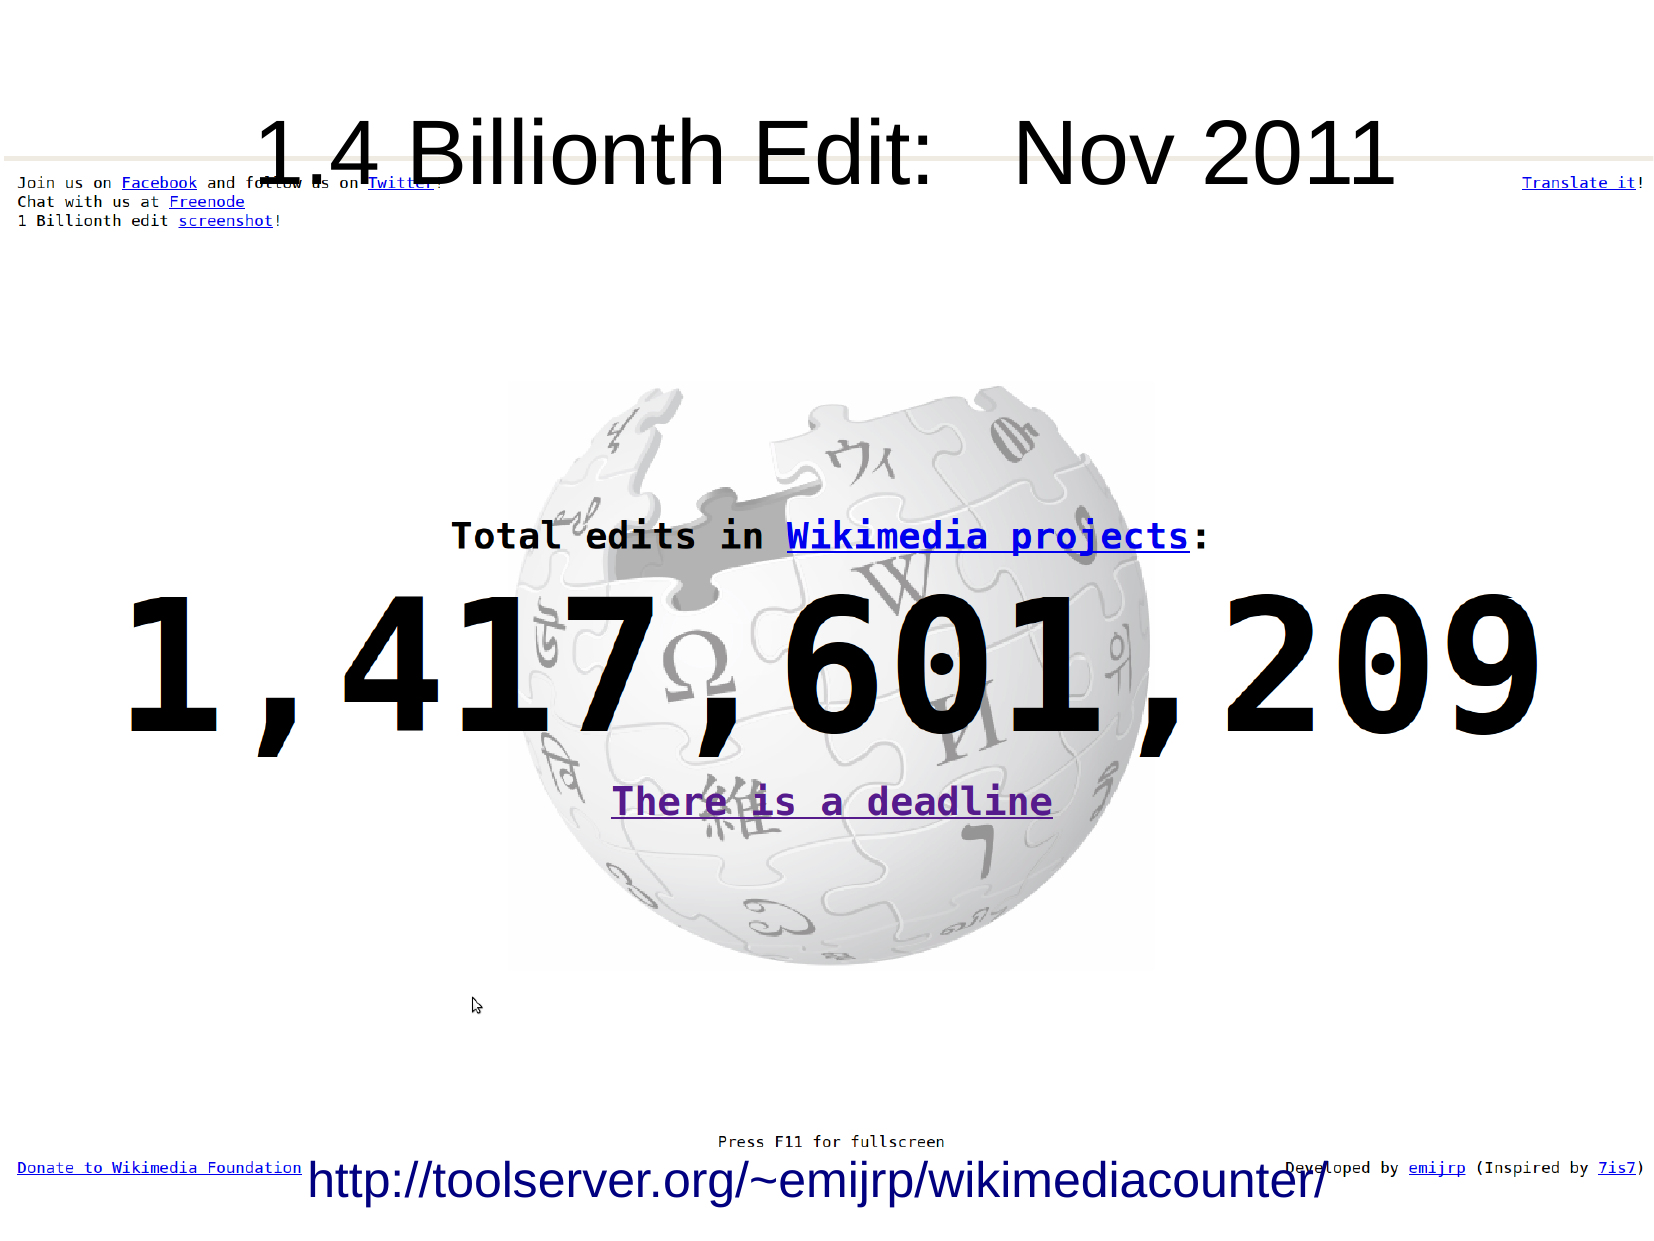

# 1.4 Billionth Edit: Nov 2011
26
http://toolserver.org/~emijrp/wikimediacounter/